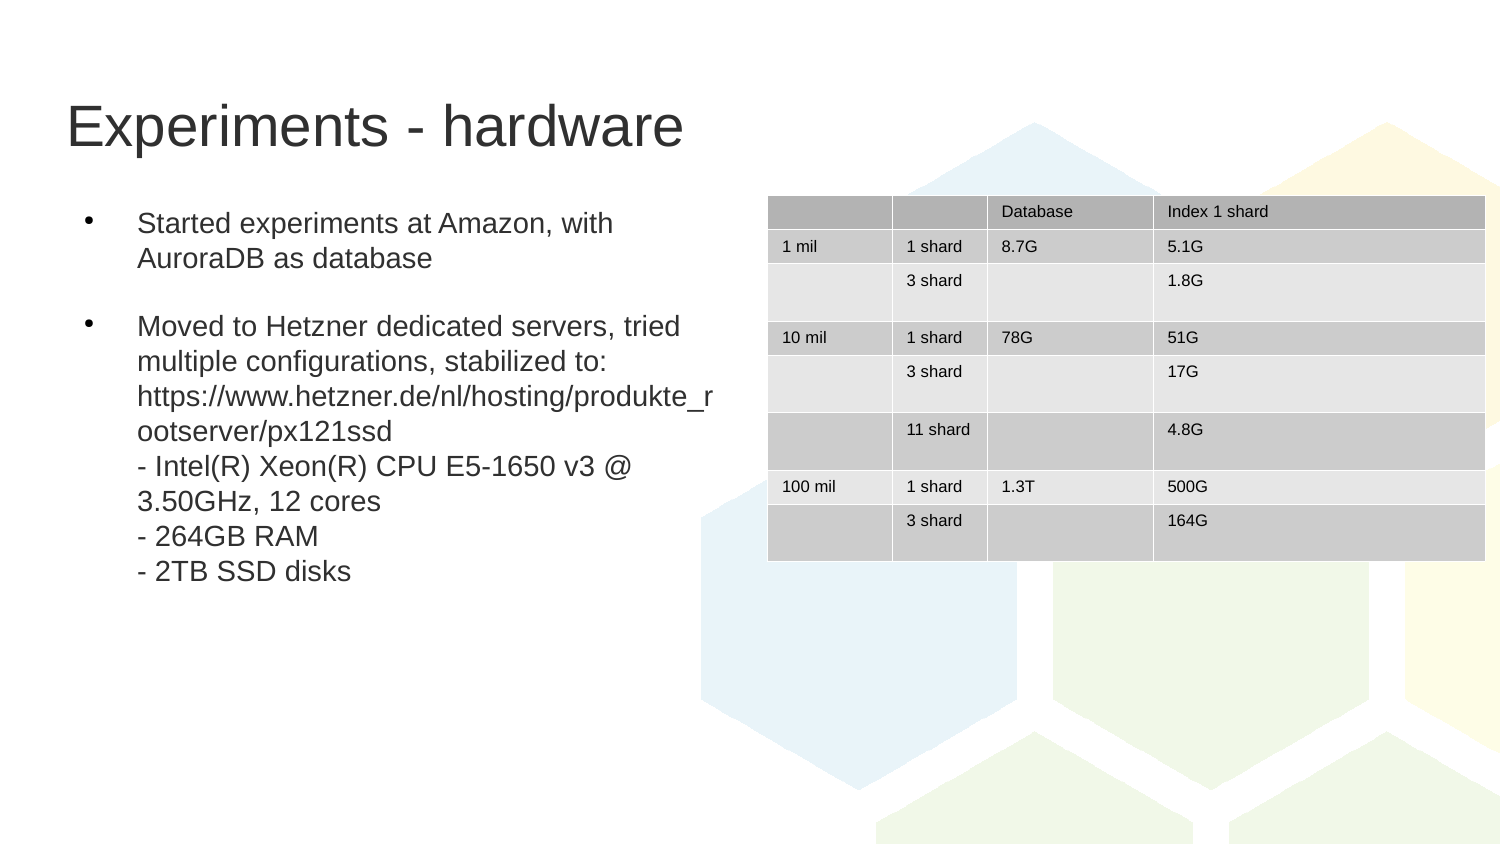

# Experiments - hardware
Started experiments at Amazon, with AuroraDB as database
Moved to Hetzner dedicated servers, tried multiple configurations, stabilized to:
https://www.hetzner.de/nl/hosting/produkte_rootserver/px121ssd
- Intel(R) Xeon(R) CPU E5-1650 v3 @ 3.50GHz, 12 cores
- 264GB RAM
- 2TB SSD disks
| | | Database | Index 1 shard |
| --- | --- | --- | --- |
| 1 mil | 1 shard | 8.7G | 5.1G |
| | 3 shard | | 1.8G |
| 10 mil | 1 shard | 78G | 51G |
| | 3 shard | | 17G |
| | 11 shard | | 4.8G |
| 100 mil | 1 shard | 1.3T | 500G |
| | 3 shard | | 164G |